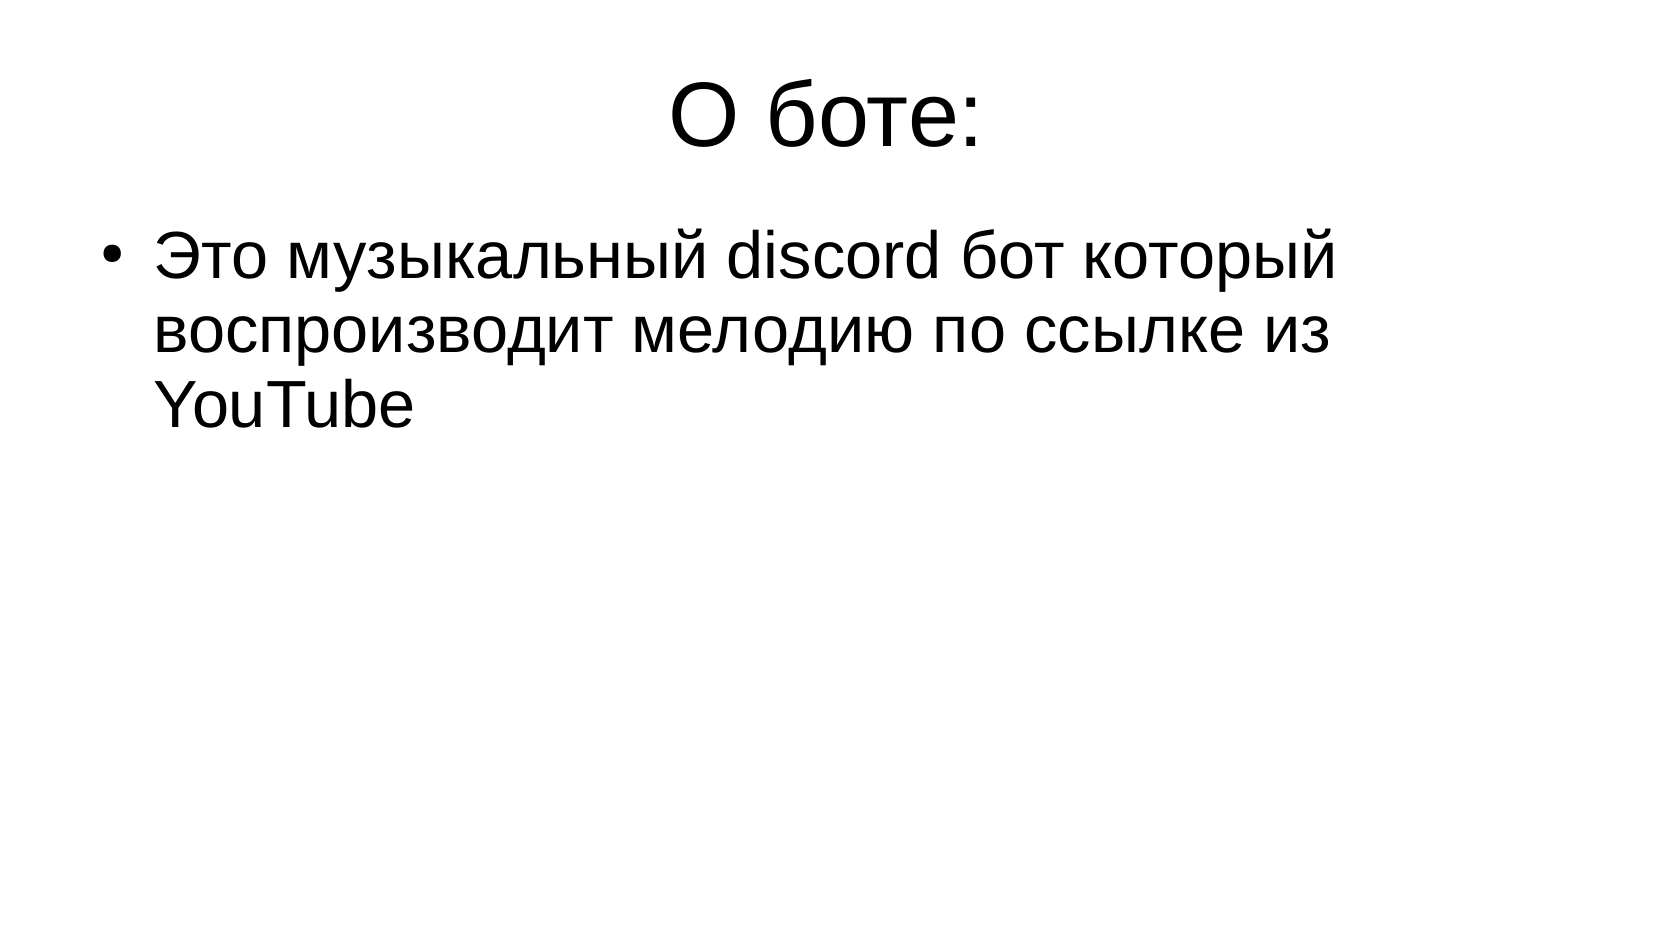

# О боте:
Это музыкальный discord бот который воспроизводит мелодию по ссылке из YouTube